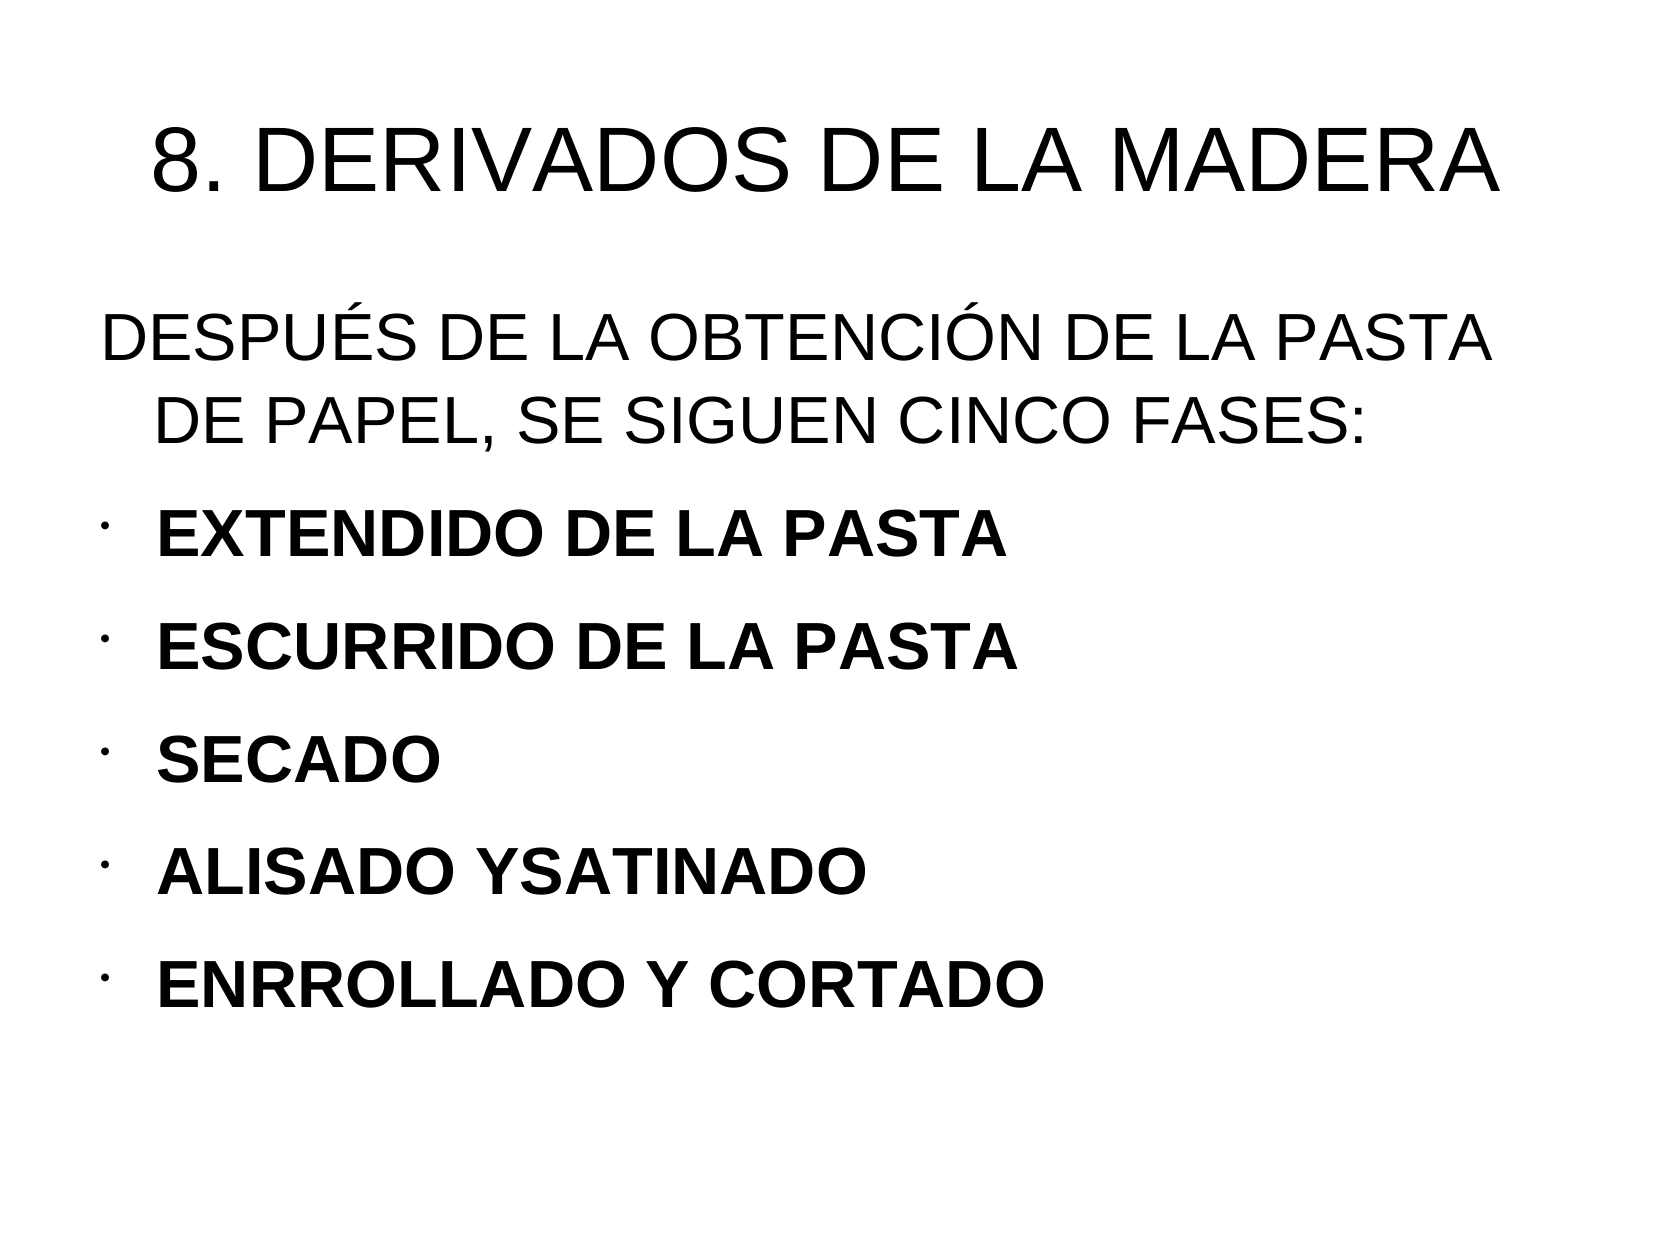

# 8. DERIVADOS DE LA MADERA
DESPUÉS DE LA OBTENCIÓN DE LA PASTA DE PAPEL, SE SIGUEN CINCO FASES:
EXTENDIDO DE LA PASTA
ESCURRIDO DE LA PASTA
SECADO
ALISADO YSATINADO
ENRROLLADO Y CORTADO